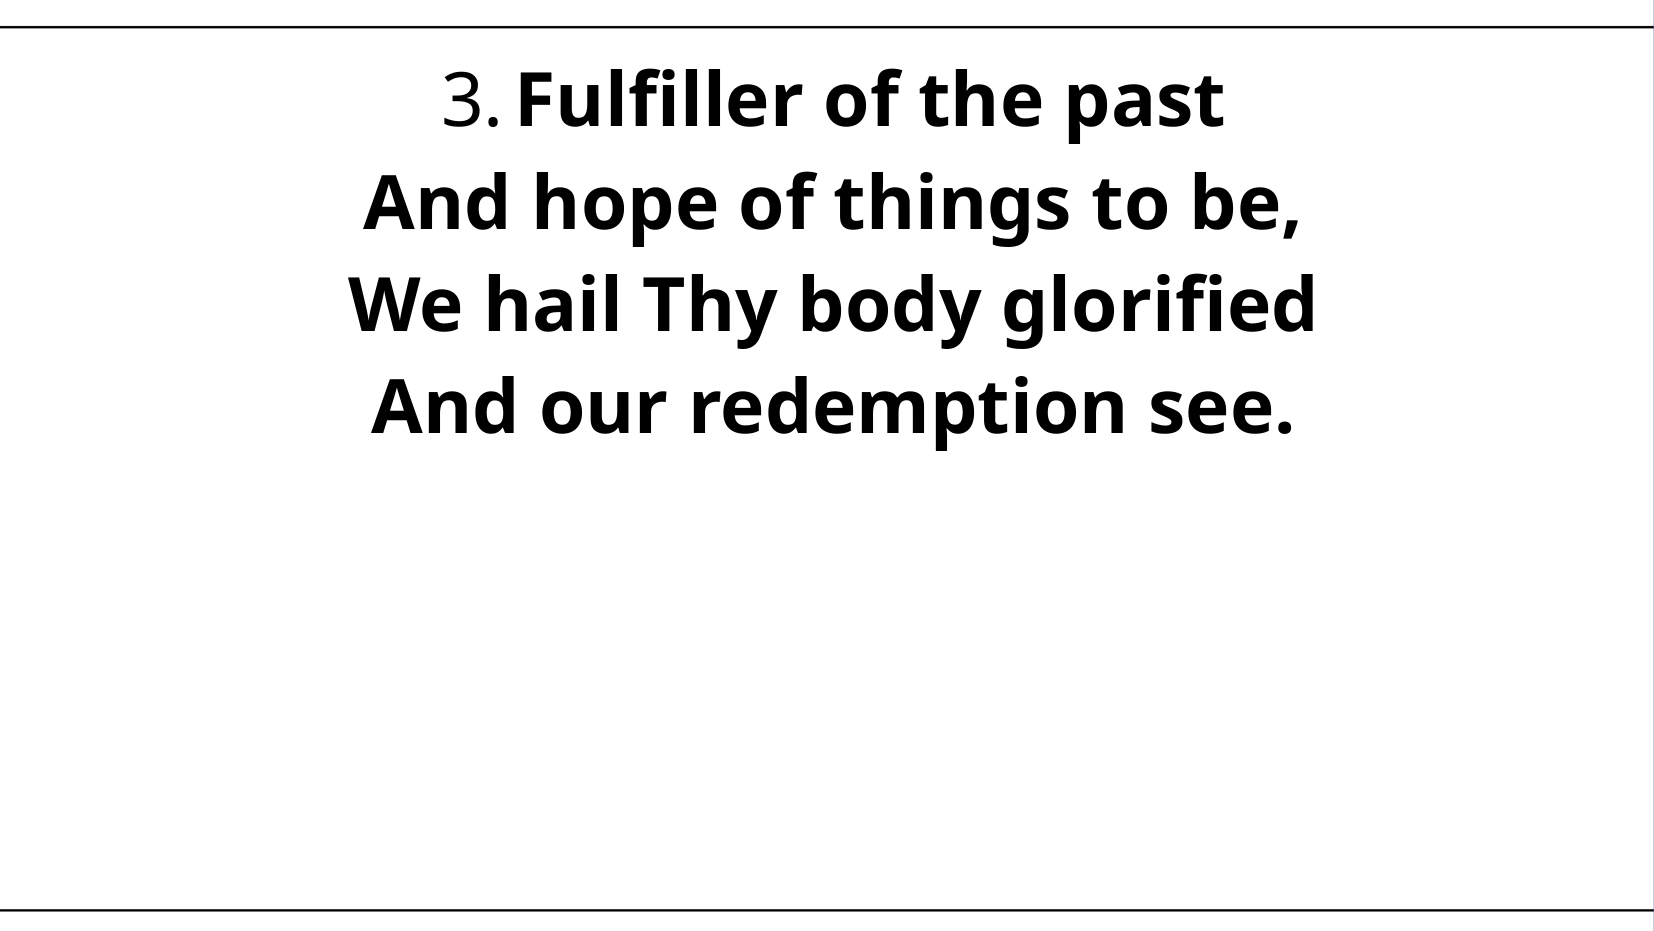

3.	Fulfiller of the past
And hope of things to be,
We hail Thy body glorified
And our redemption see.